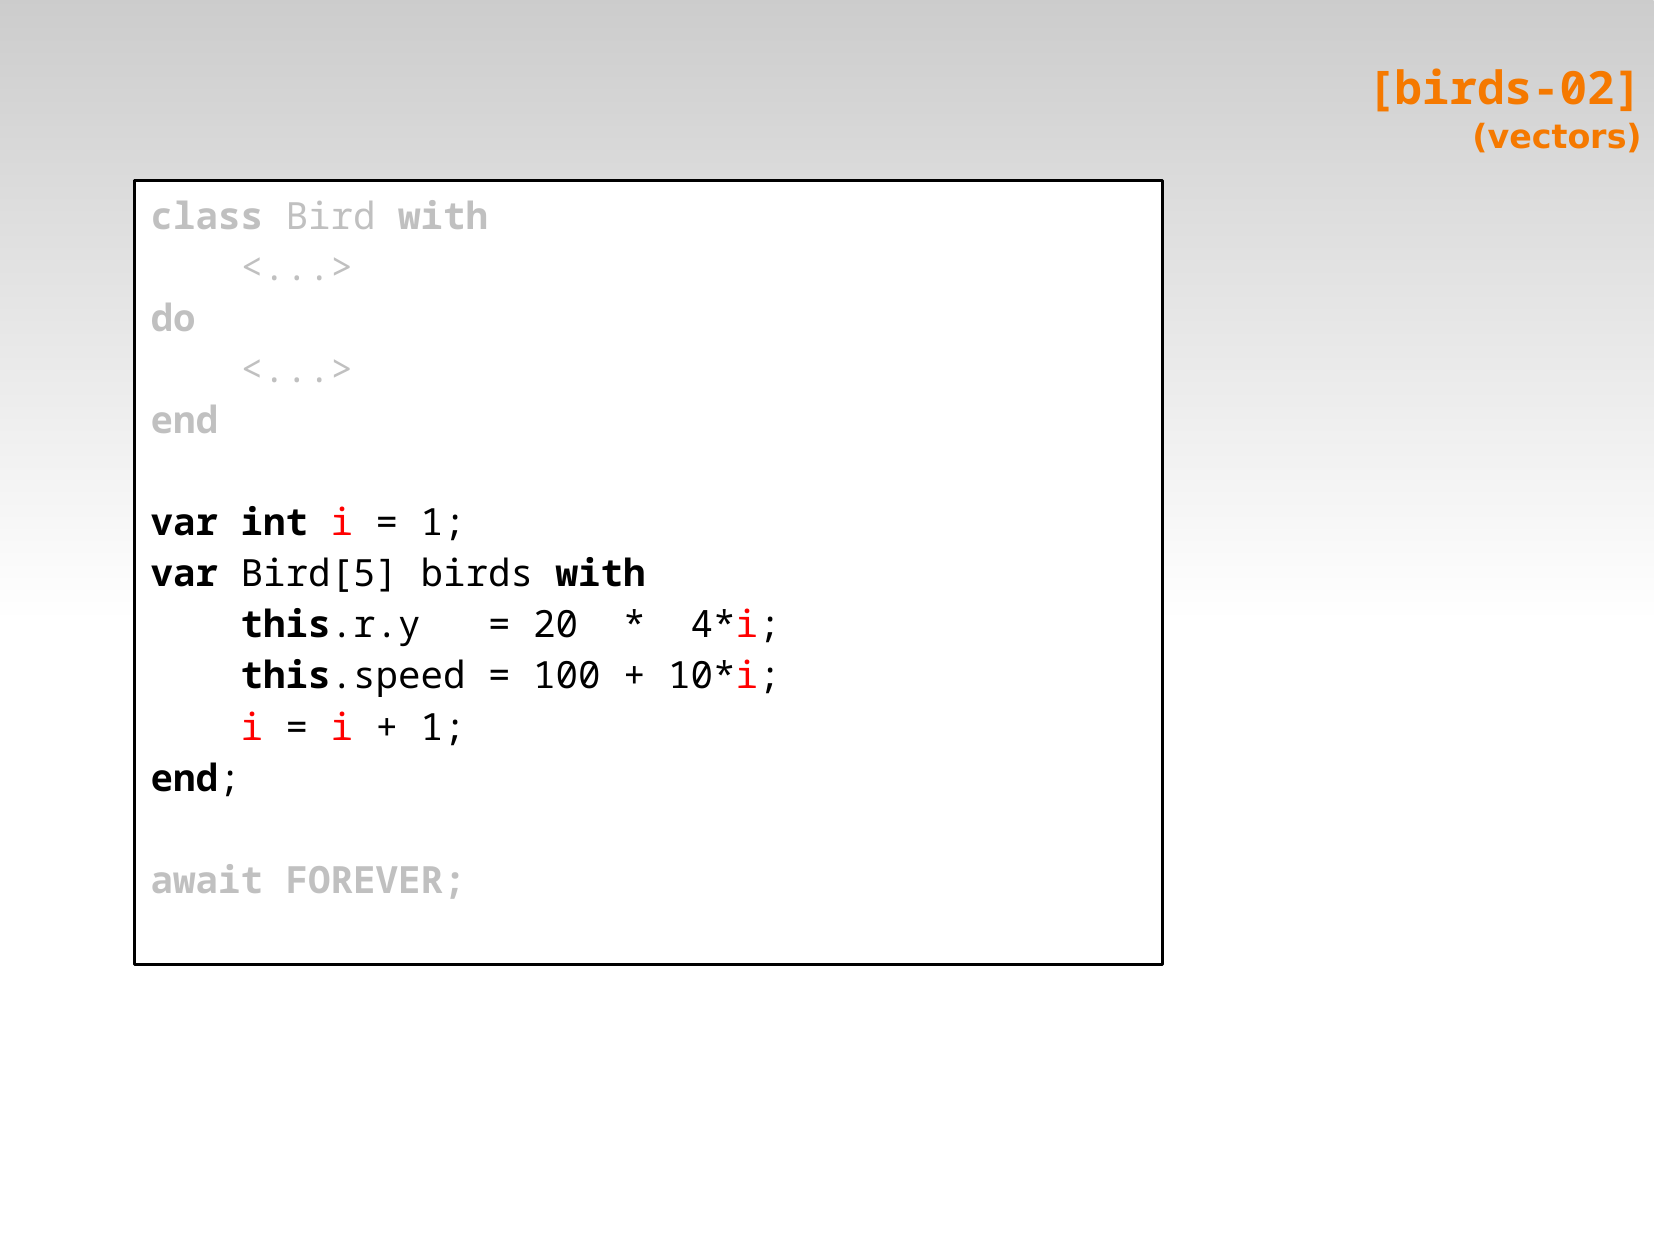

# [birds-02] (vectors)
class Bird with
 <...>
do
 <...>
end
var int i = 1;
var Bird[5] birds with
 this.r.y = 20 * 4*i;
 this.speed = 100 + 10*i;
 i = i + 1;
end;
await FOREVER;